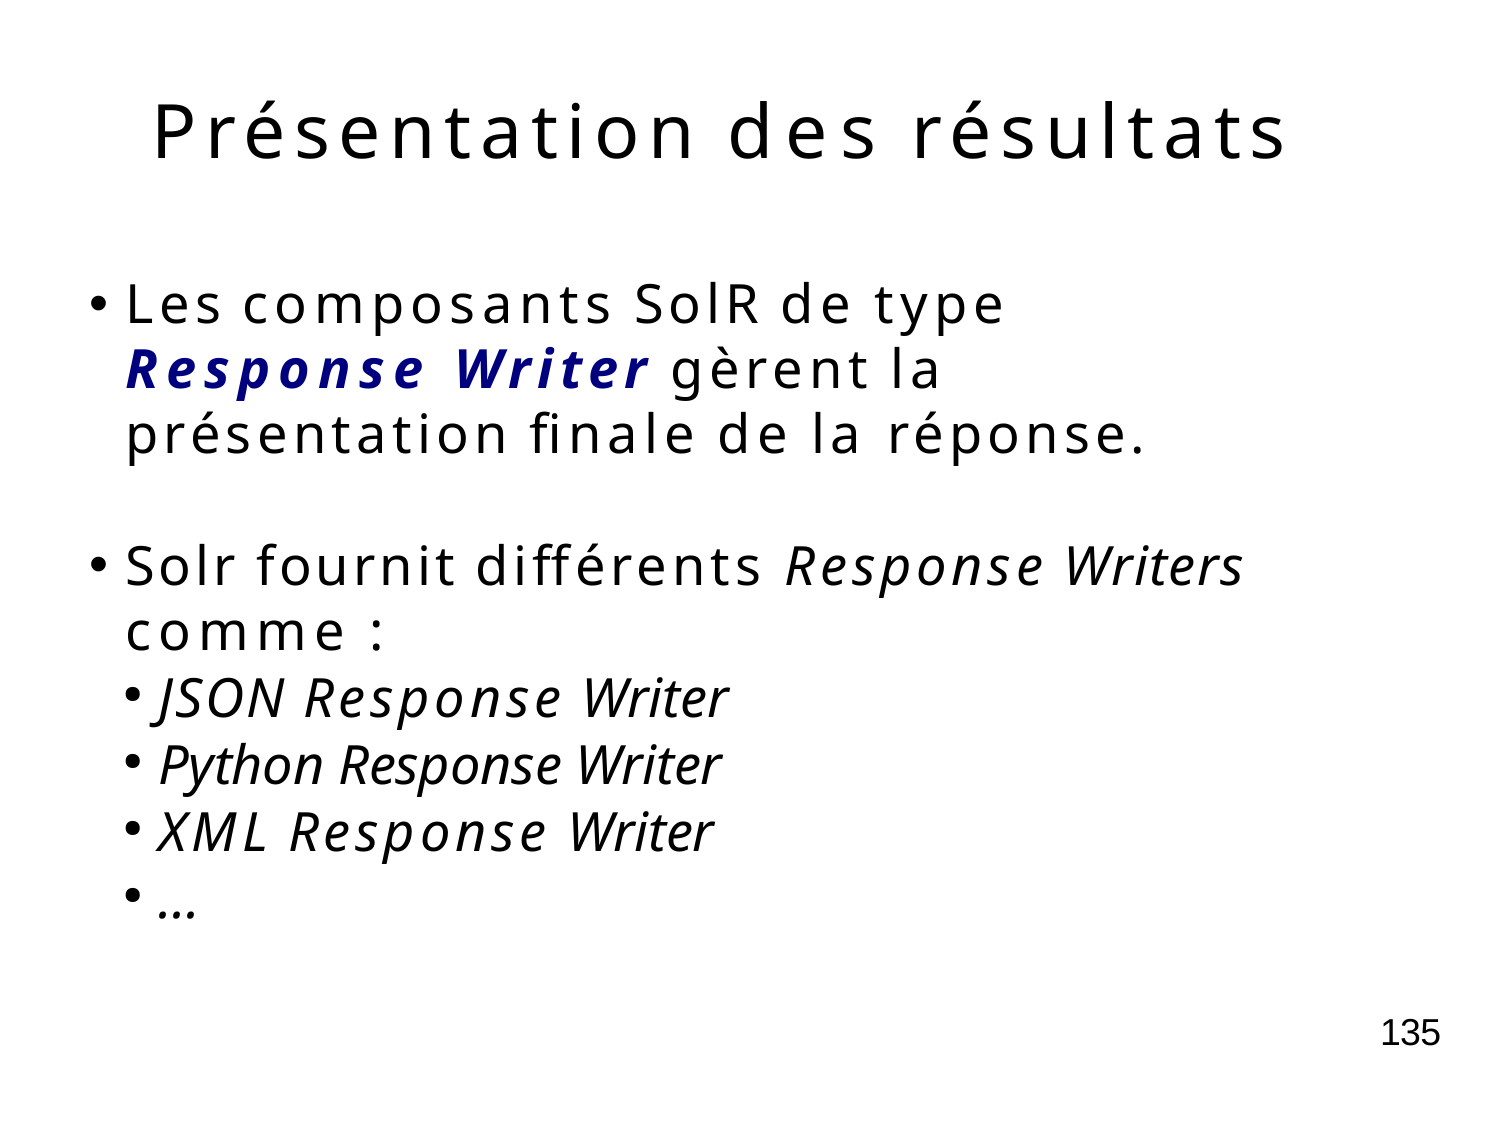

# Présentation des résultats
Les composants SolR de type Response Writer gèrent la présentation finale de la réponse.
Solr fournit différents Response Writers comme :
JSON Response Writer
Python Response Writer
XML Response Writer
...
135